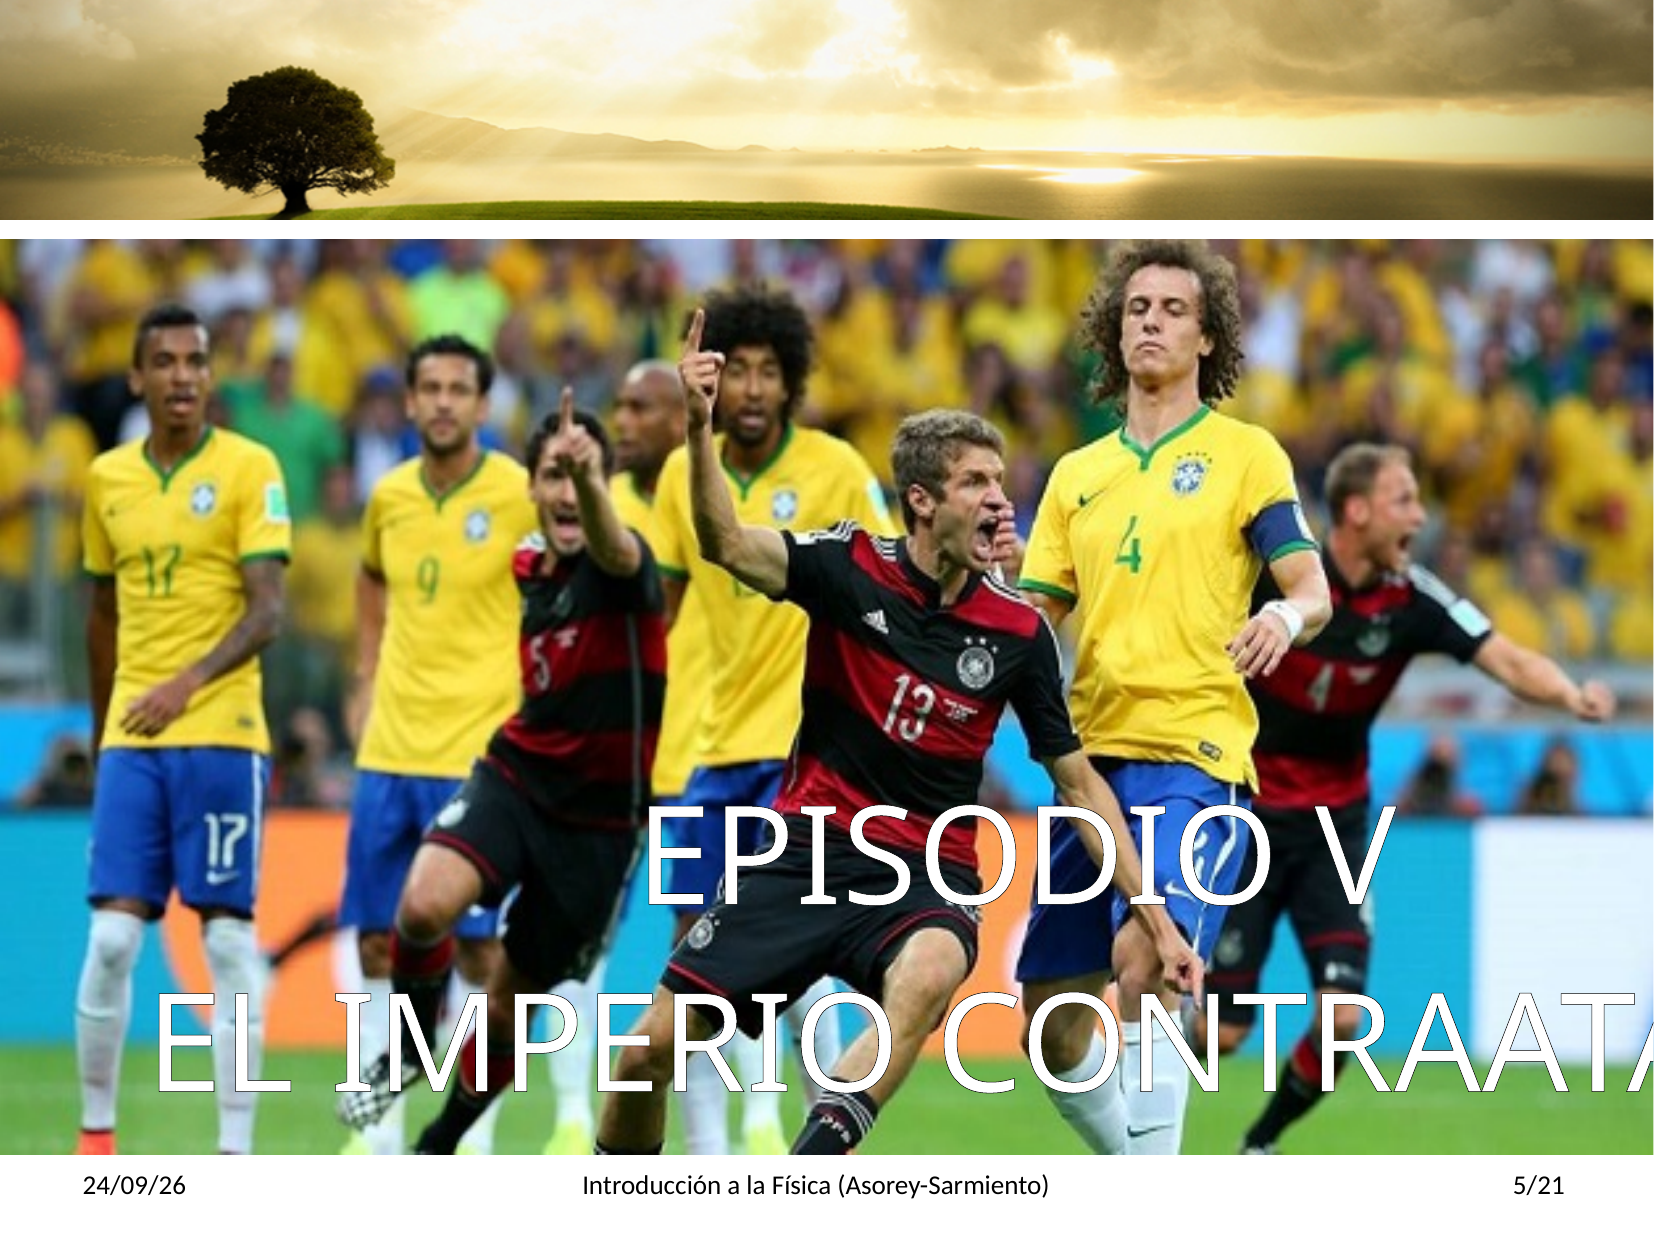

EPISODIO V
EL IMPERIO CONTRAATACA
Introducción a la Física (Asorey-Sarmiento)
5